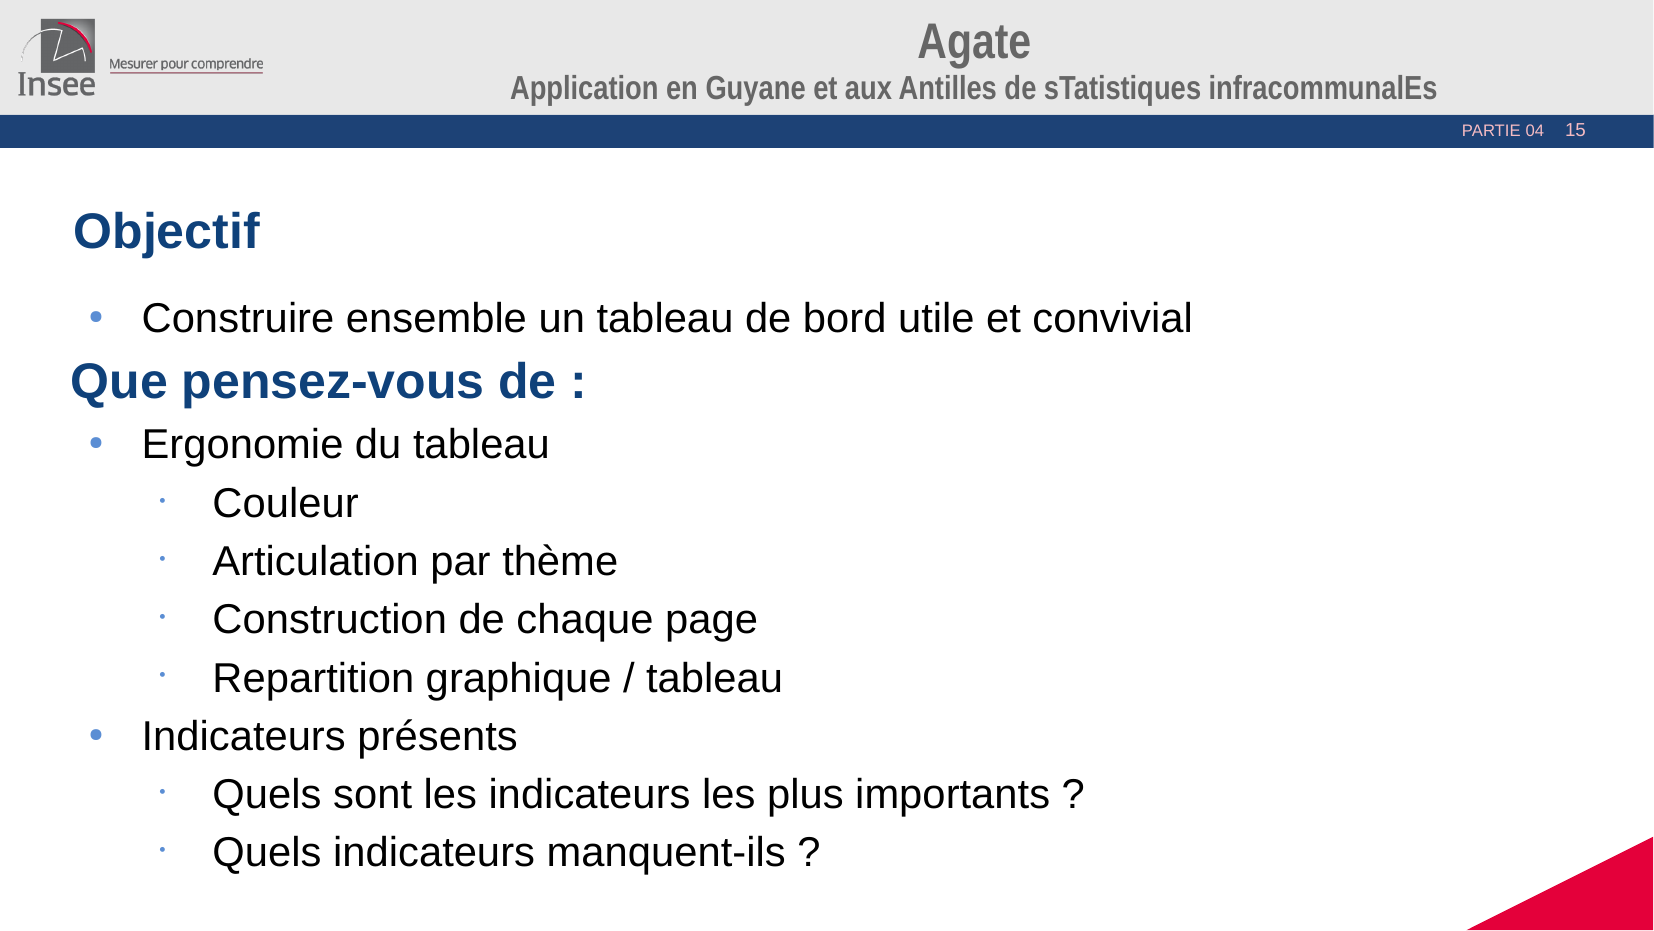

# Agate Application en Guyane et aux Antilles de sTatistiques infracommunalEs
PARTIE 04
15
Objectif
Construire ensemble un tableau de bord utile et convivial
Que pensez-vous de :
Ergonomie du tableau
Couleur
Articulation par thème
Construction de chaque page
Repartition graphique / tableau
Indicateurs présents
Quels sont les indicateurs les plus importants ?
Quels indicateurs manquent-ils ?